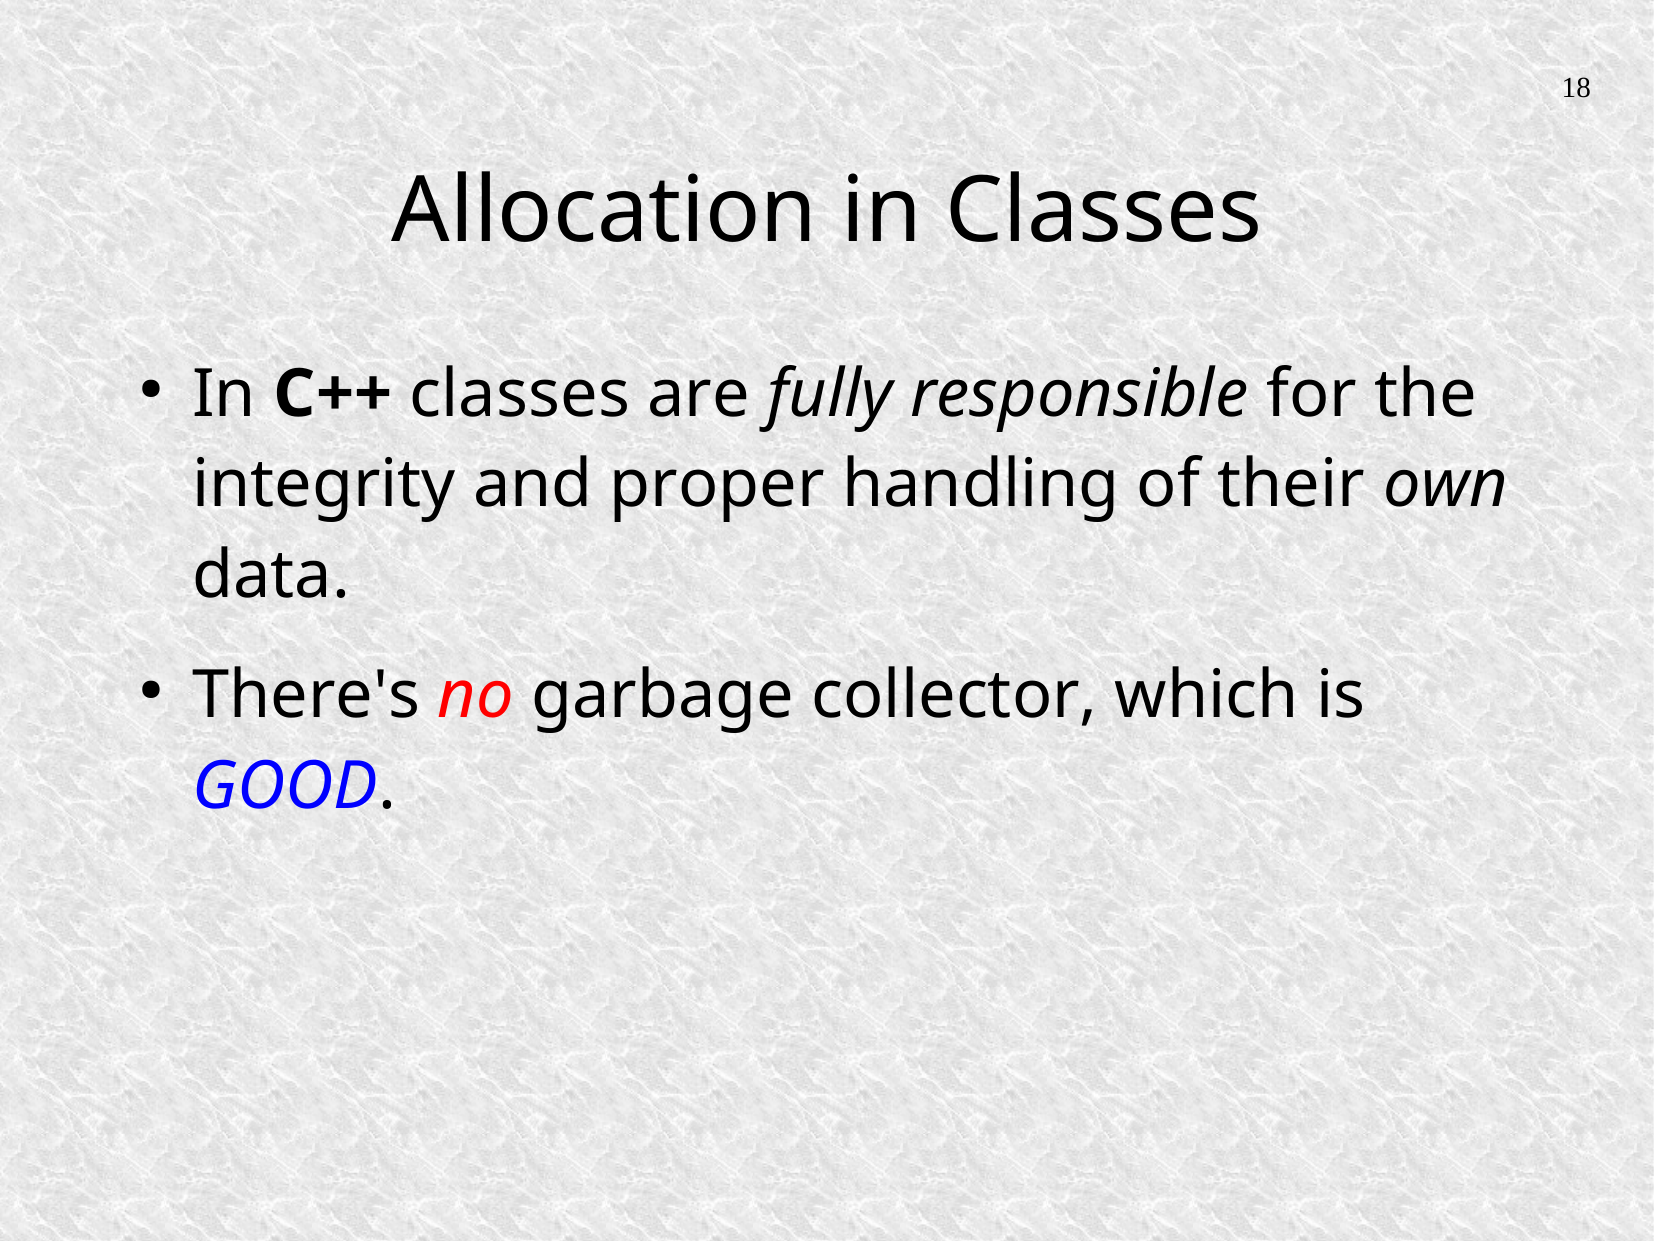

18
# Allocation in Classes
In C++ classes are fully responsible for the integrity and proper handling of their own data.
There's no garbage collector, which is GOOD.